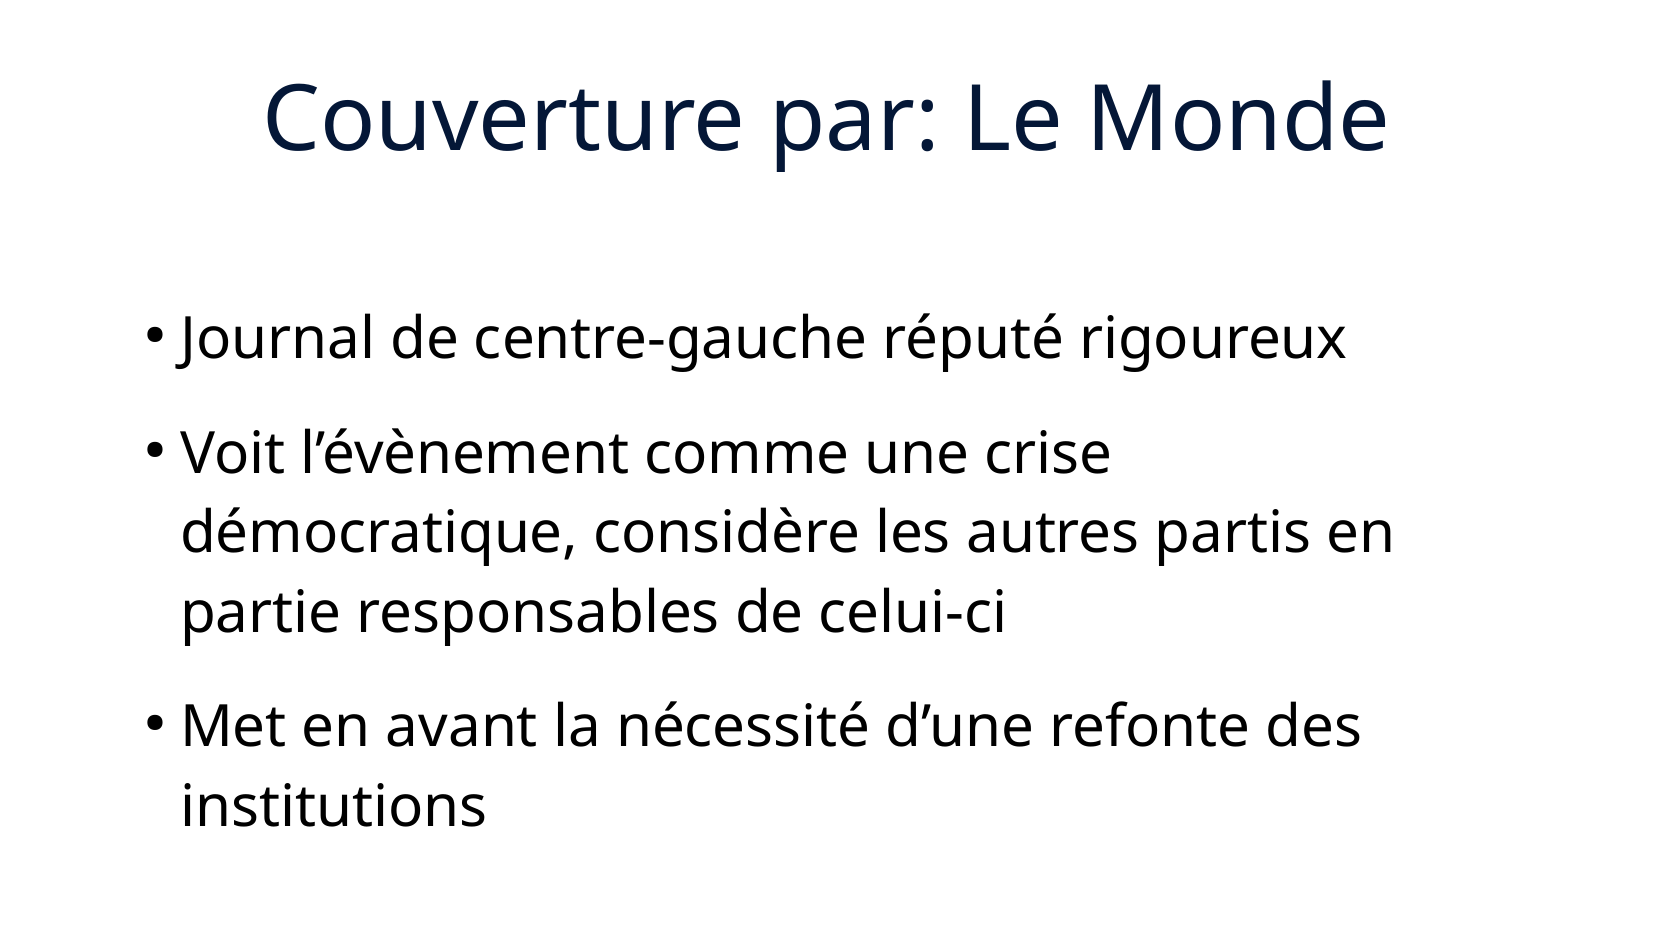

# Couverture par: Le Monde
Journal de centre-gauche réputé rigoureux
Voit l’évènement comme une crise démocratique, considère les autres partis en partie responsables de celui-ci
Met en avant la nécessité d’une refonte des institutions